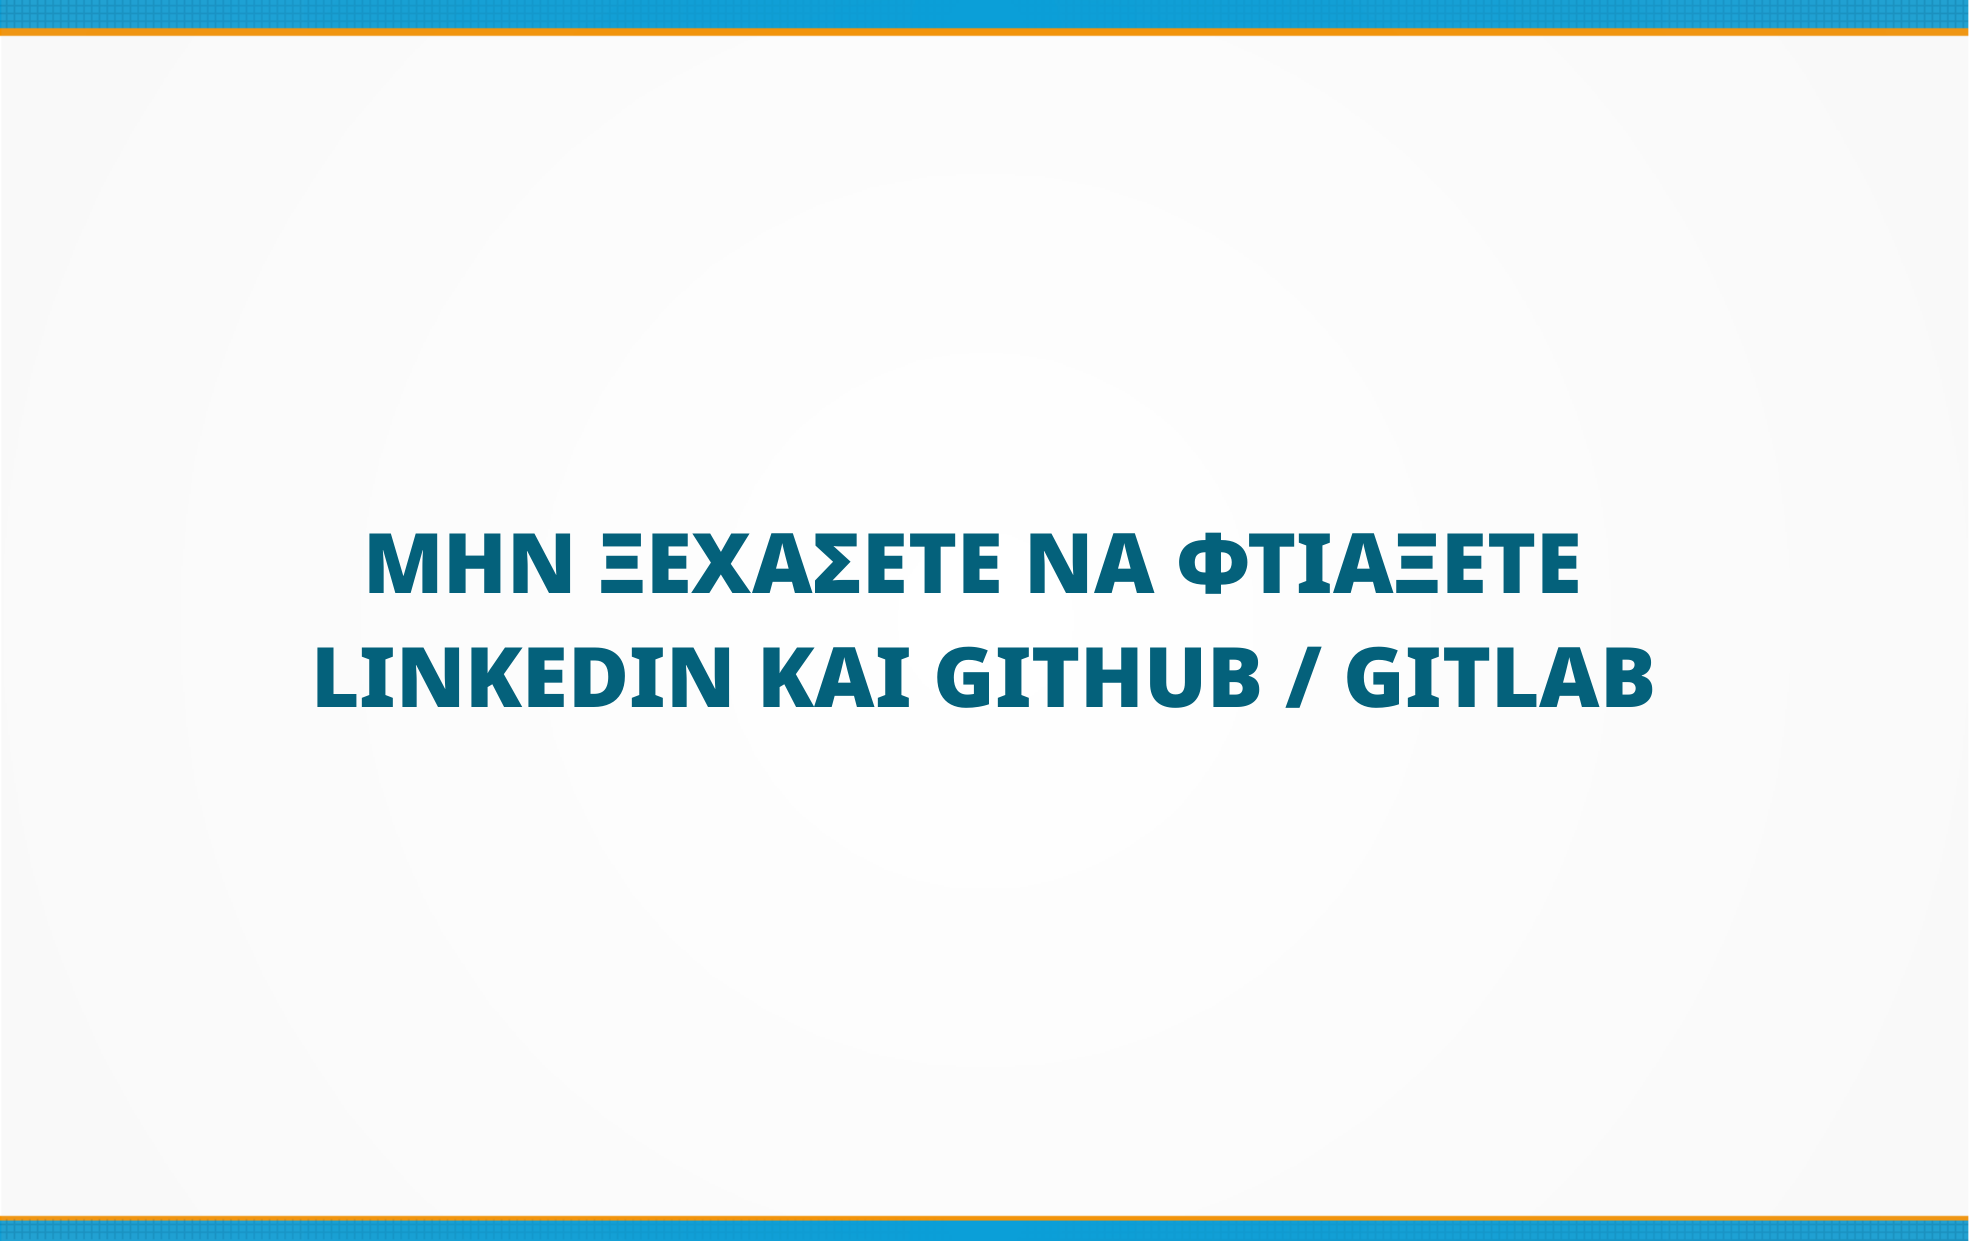

# ΜΗΝ ΞΕΧΑΣΕΤΕ ΝΑ ΦΤΙΑΞΕΤΕ
LINKEDIN ΚΑΙ GITHUB / GITLAB